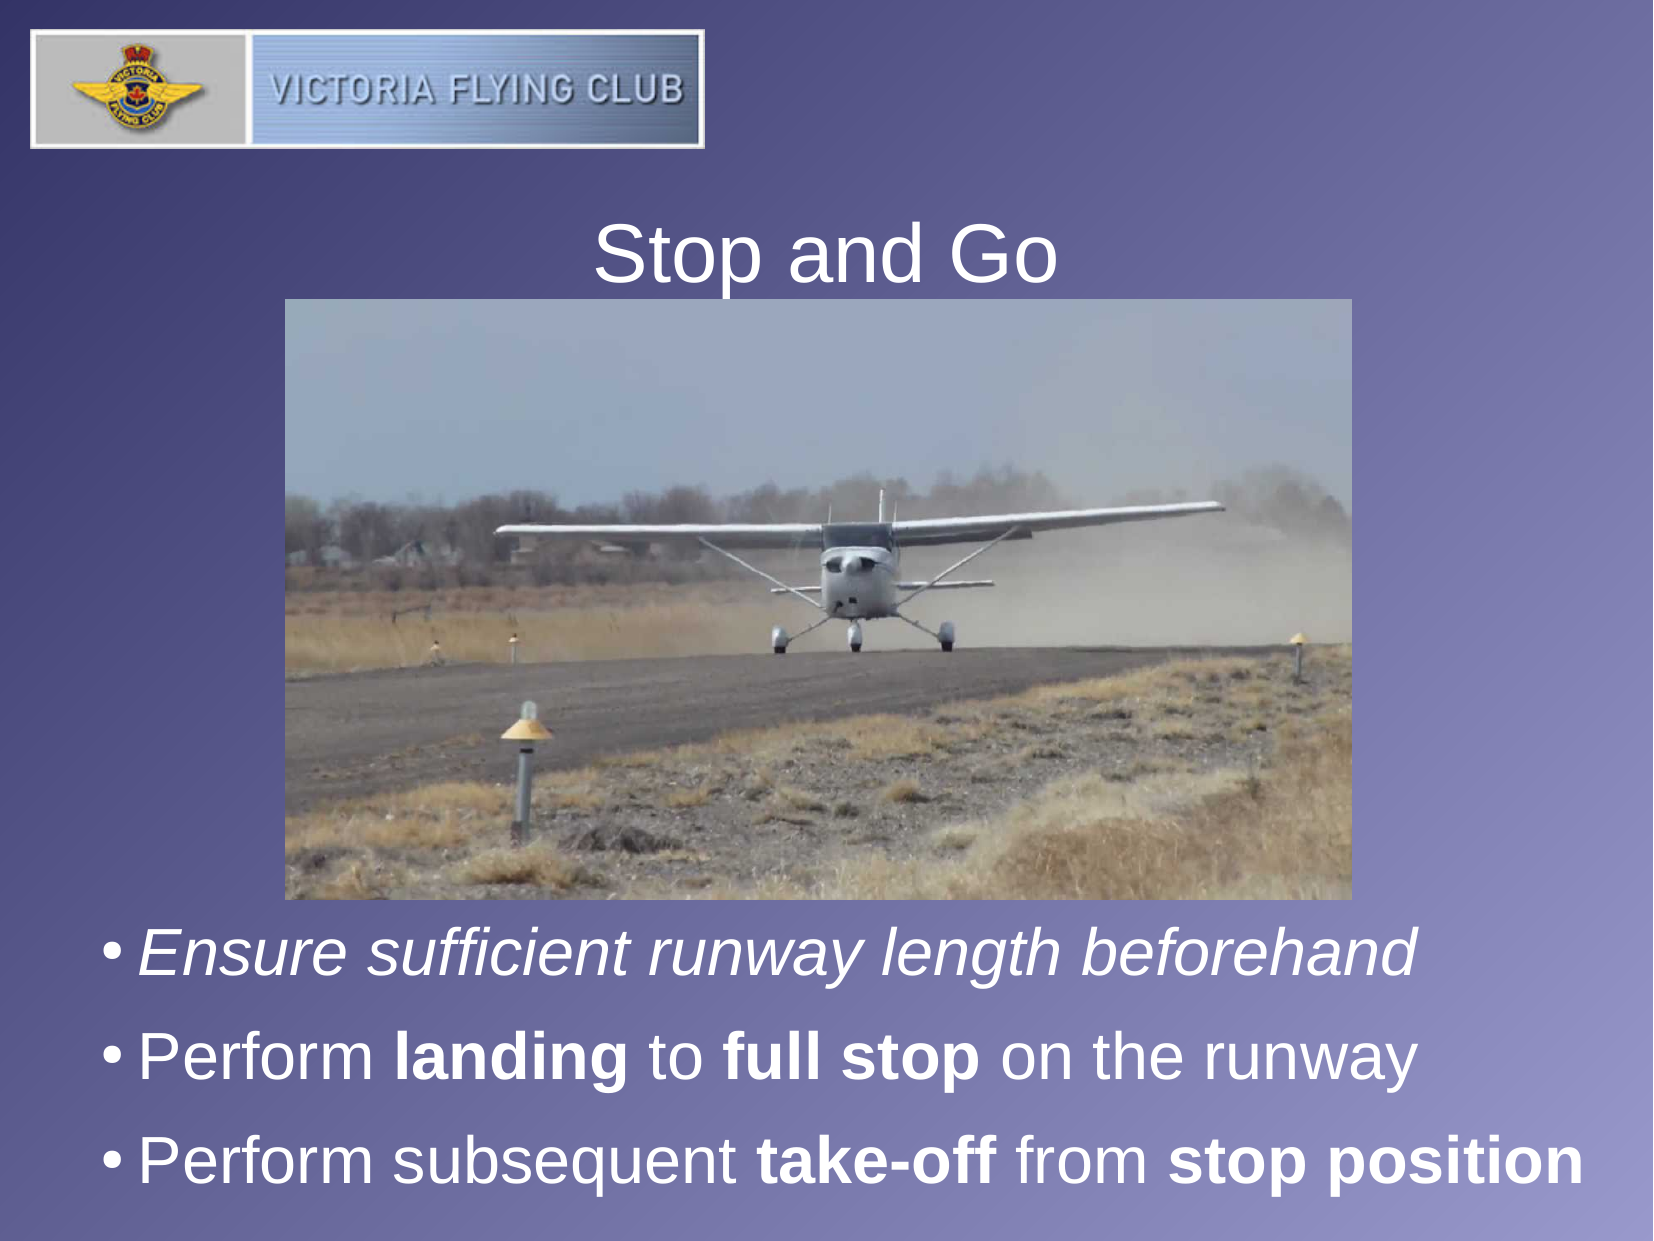

# Stop and Go
Ensure sufficient runway length beforehand
Perform landing to full stop on the runway
Perform subsequent take-off from stop position